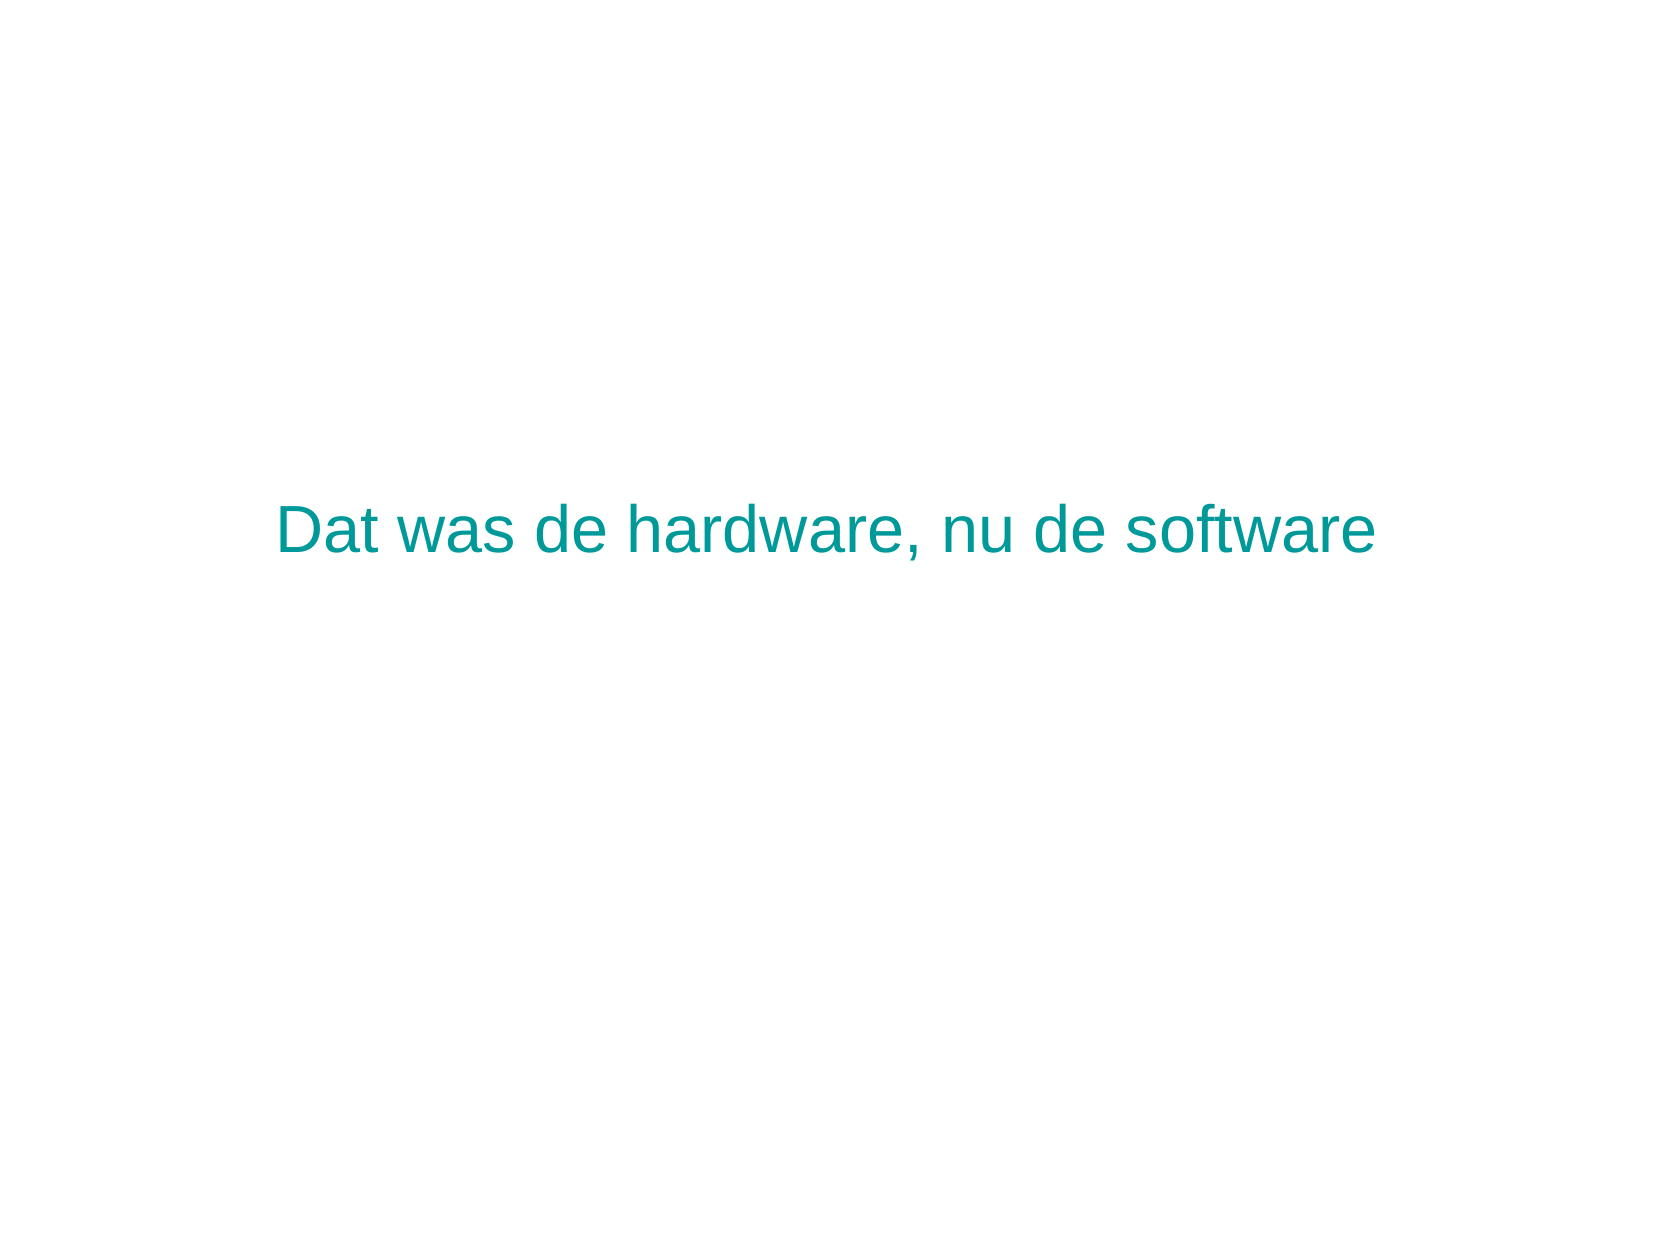

# Dat was de hardware, nu de software